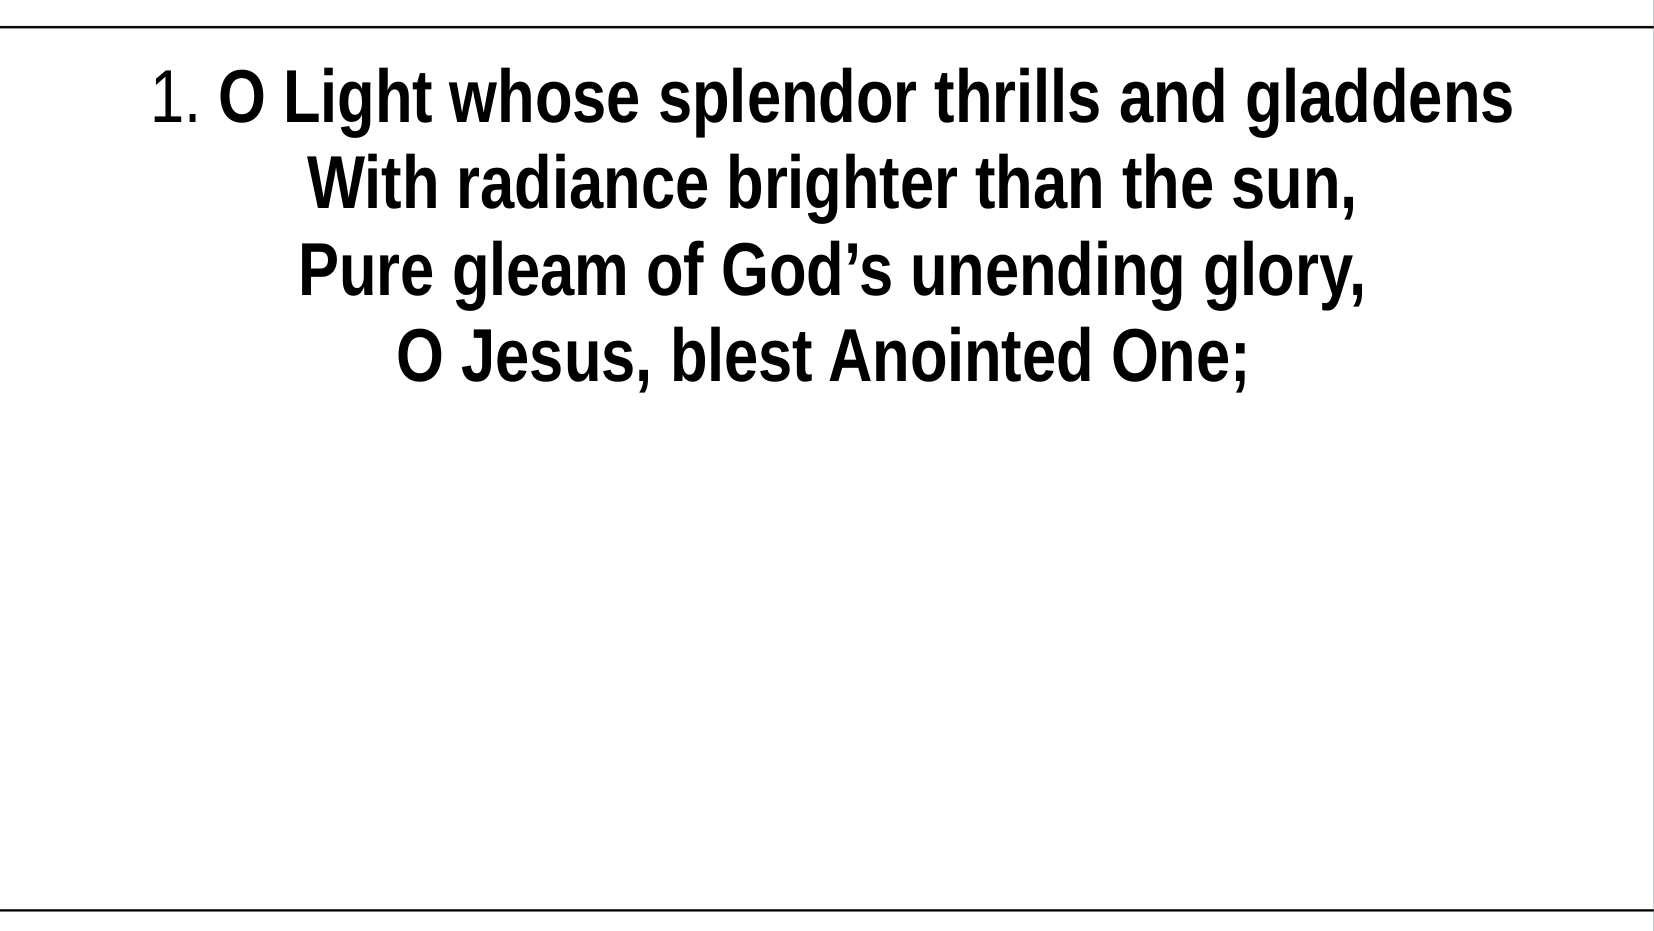

1. O Light whose splendor thrills and gladdens
With radiance brighter than the sun,
Pure gleam of God’s unending glory,
O Jesus, blest Anointed One;